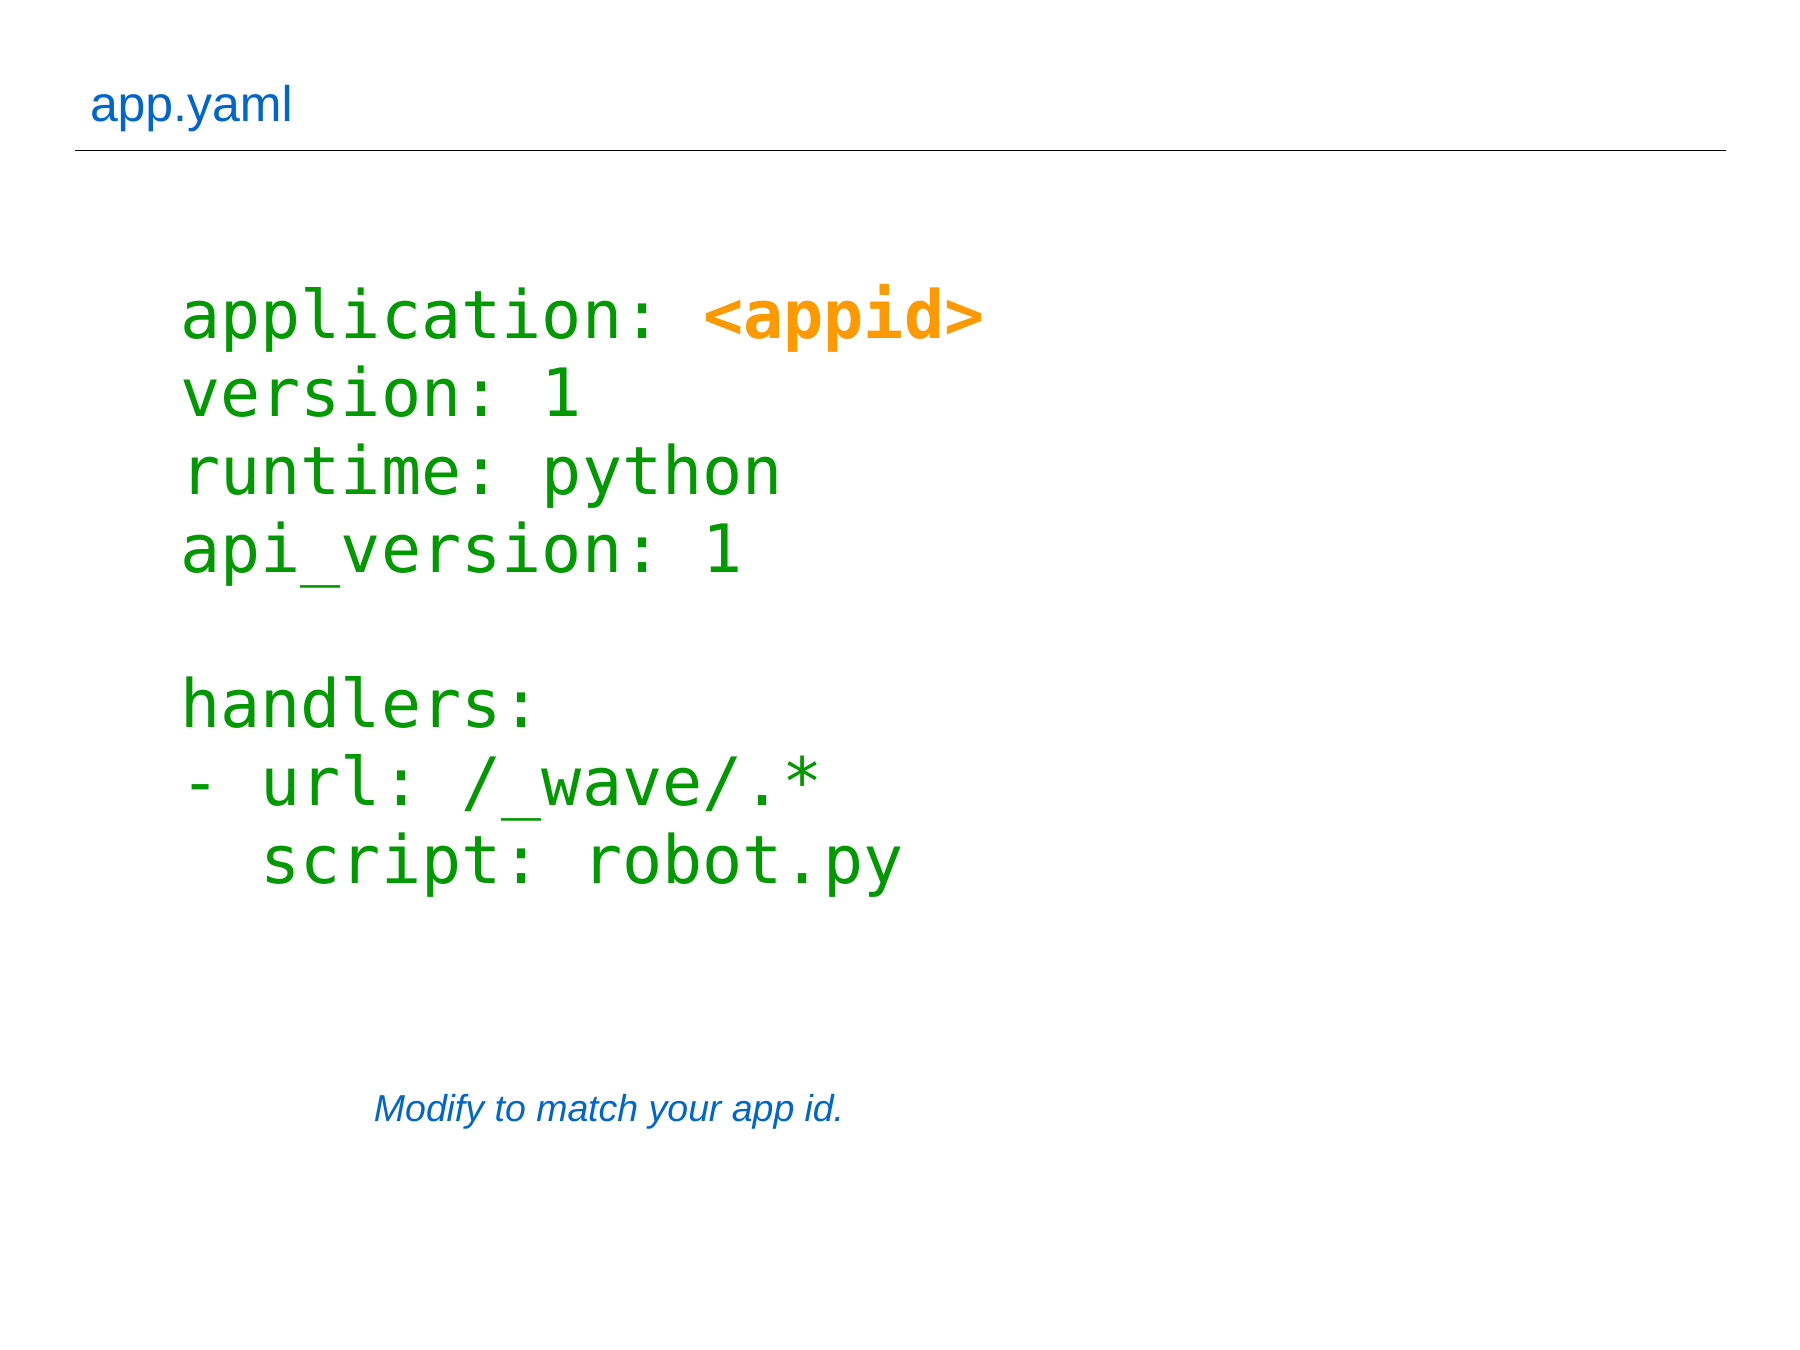

# app.yaml
application: <appid>
version: 1
runtime: python
api_version: 1
handlers:
- url: /_wave/.*
 script: robot.py
Modify to match your app id.